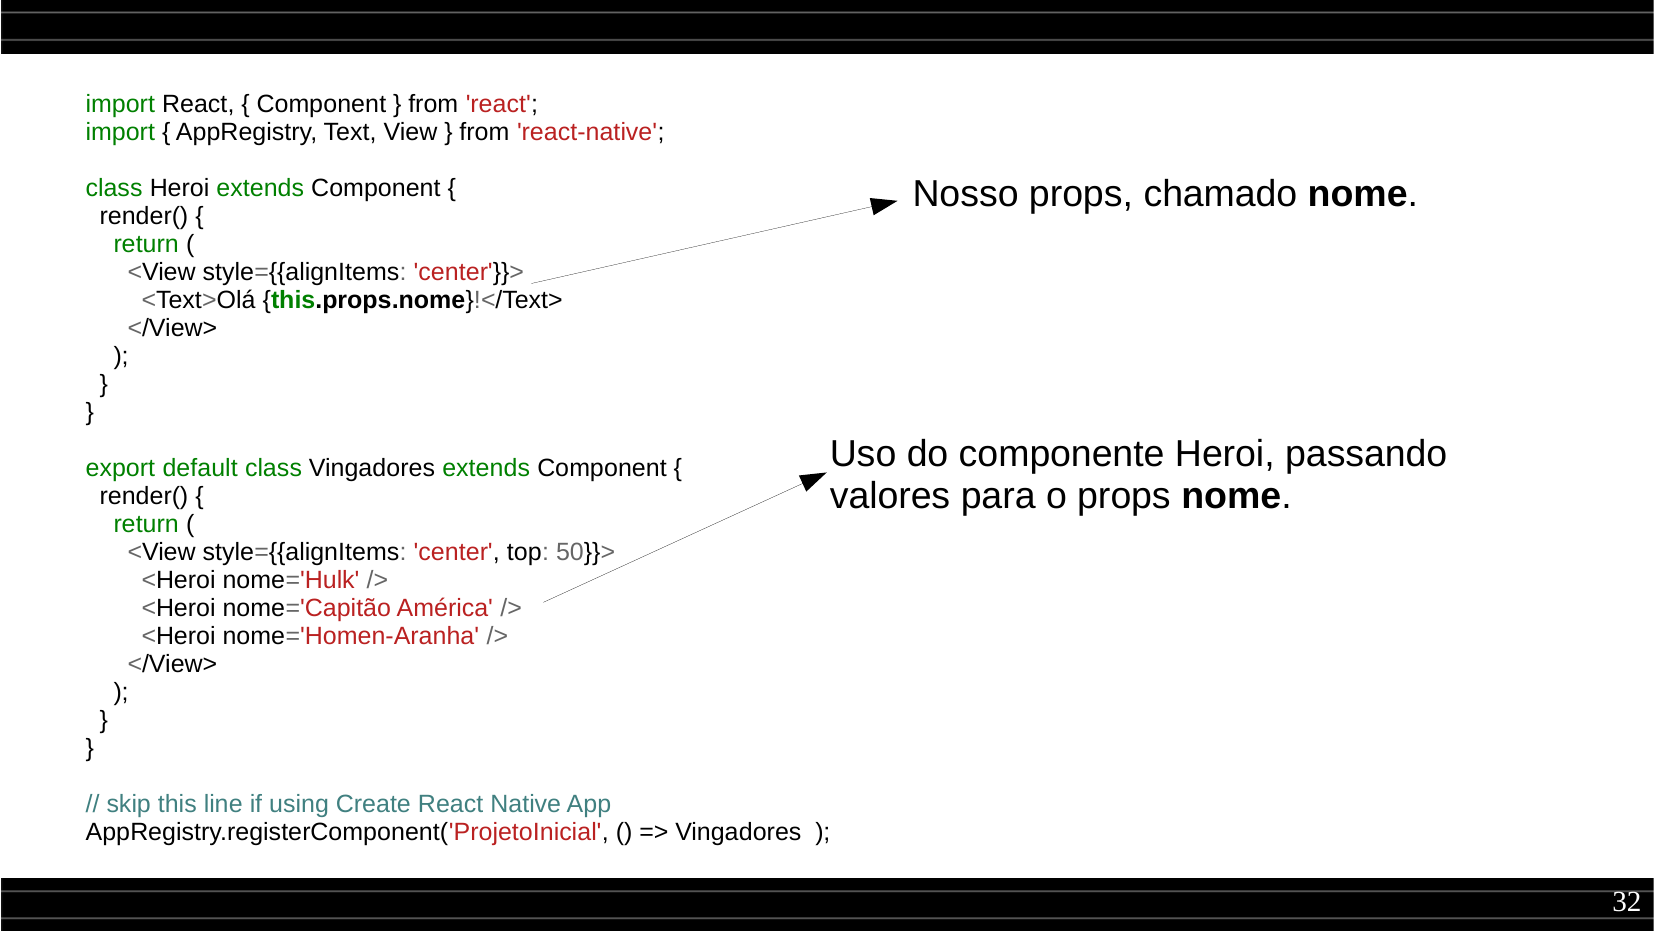

import React, { Component } from 'react';
import { AppRegistry, Text, View } from 'react-native';
class Heroi extends Component {
 render() {
 return (
 <View style={{alignItems: 'center'}}>
 <Text>Olá {this.props.nome}!</Text>
 </View>
 );
 }
}
export default class Vingadores extends Component {
 render() {
 return (
 <View style={{alignItems: 'center', top: 50}}>
 <Heroi nome='Hulk' />
 <Heroi nome='Capitão América' />
 <Heroi nome='Homen-Aranha' />
 </View>
 );
 }
}
// skip this line if using Create React Native App
AppRegistry.registerComponent('ProjetoInicial', () => Vingadores );
Nosso props, chamado nome.
Uso do componente Heroi, passando
valores para o props nome.